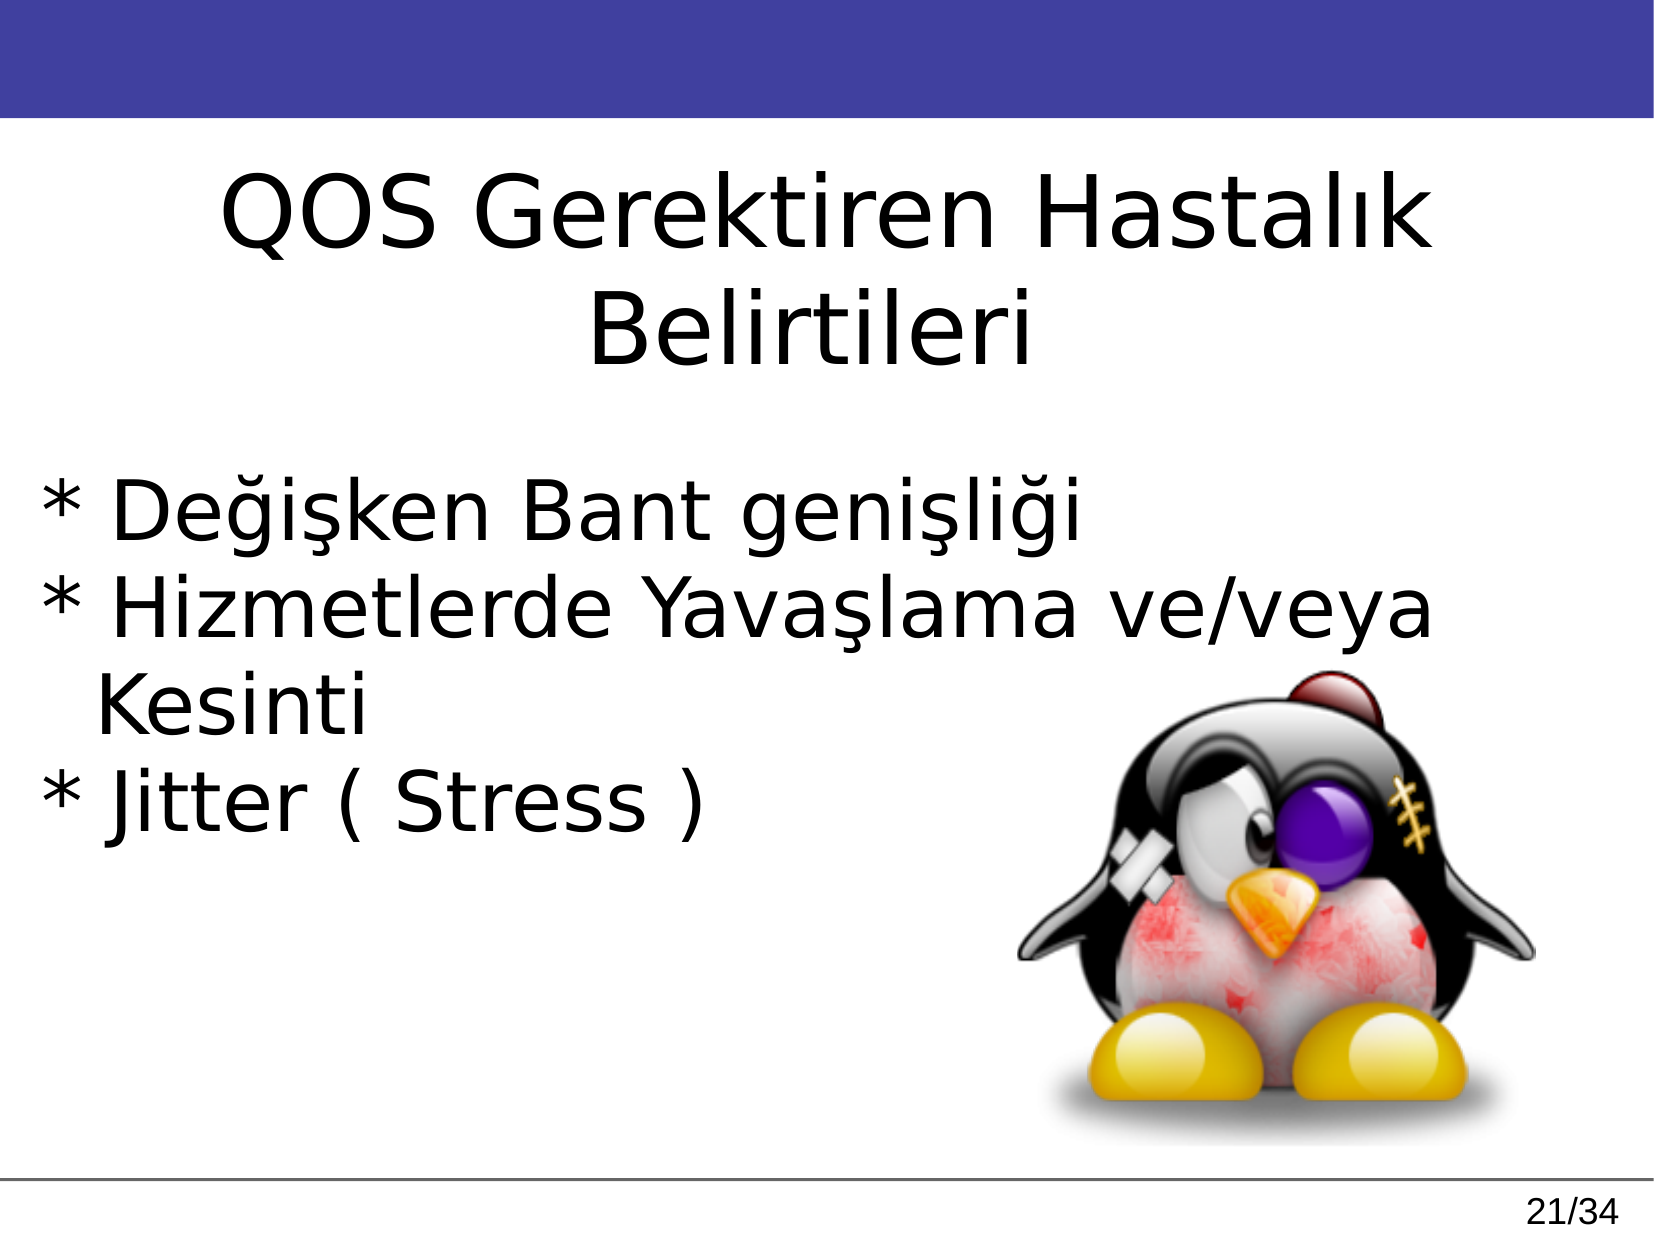

QOS Gerektiren Hastalık Belirtileri
 * Değişken Bant genişliği
 * Hizmetlerde Yavaşlama ve/veya Kesinti
 * Jitter ( Stress )